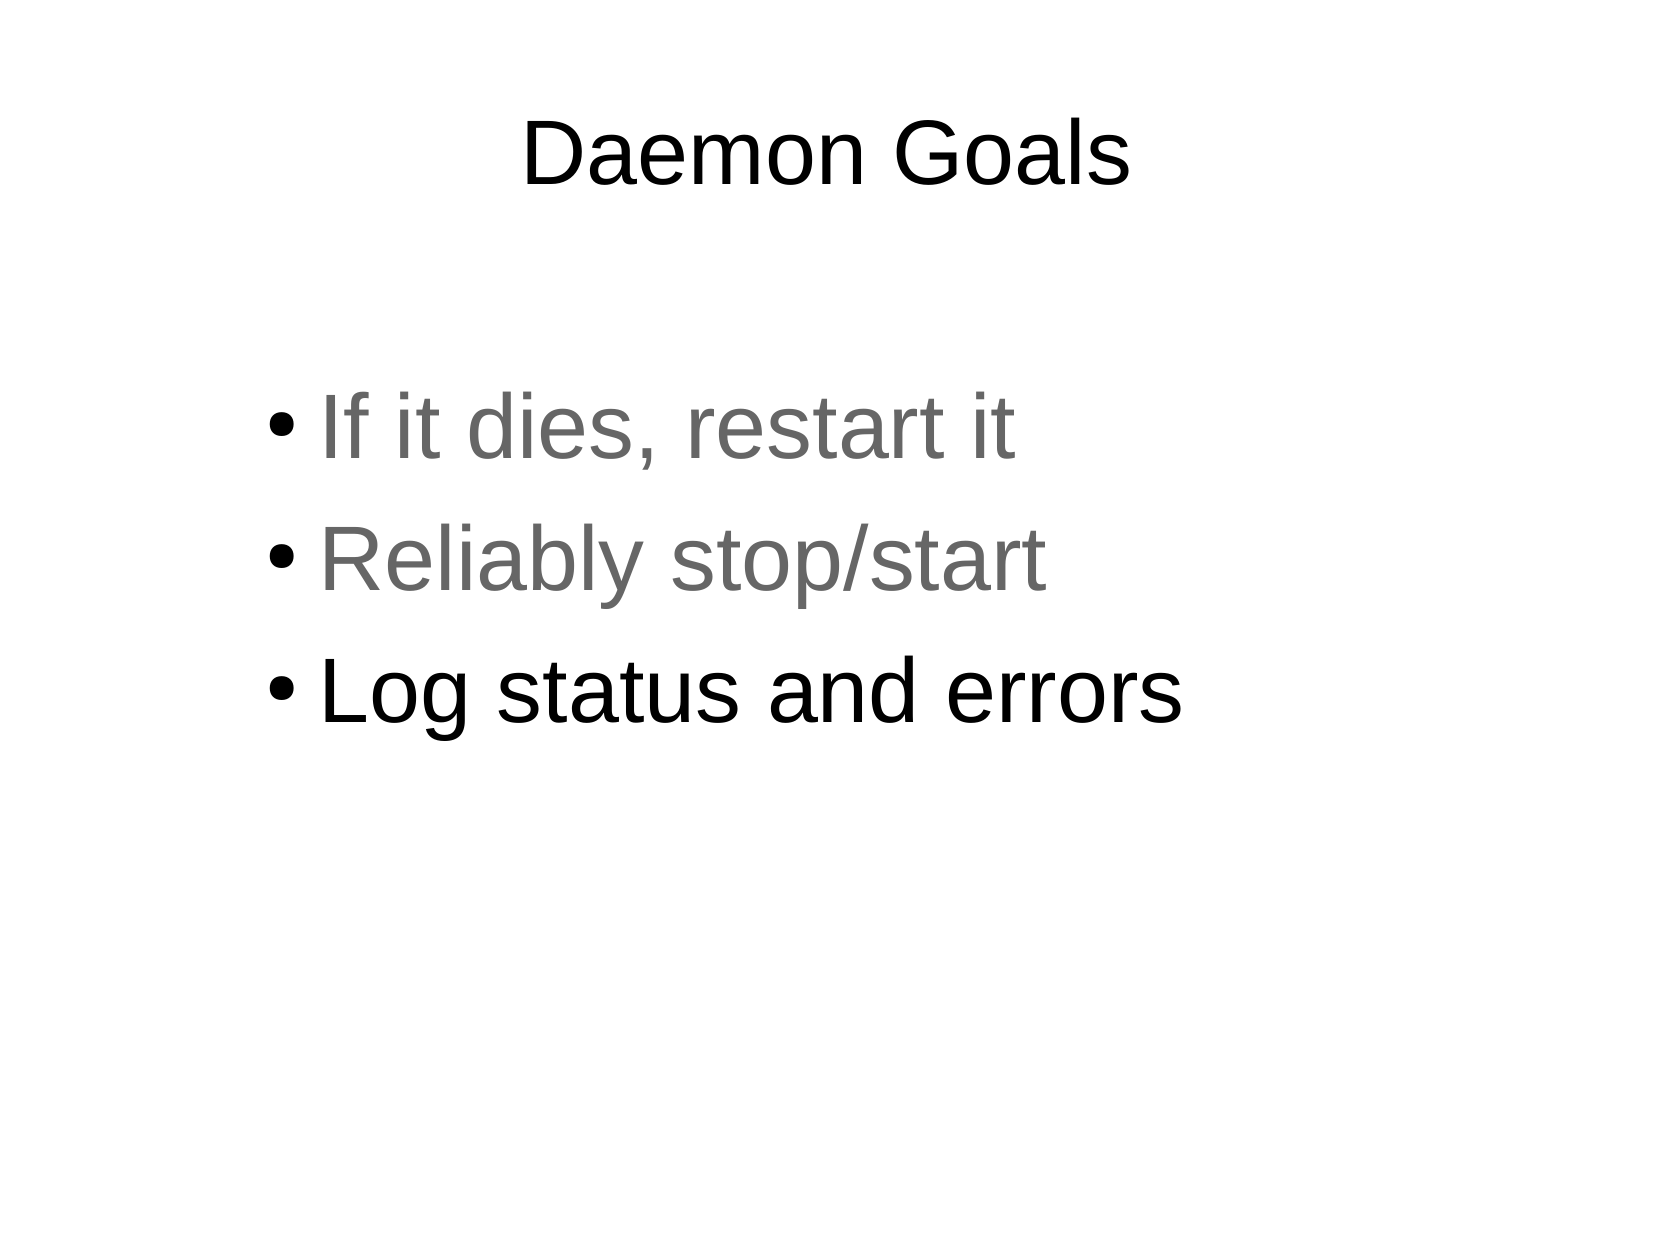

# Daemon Goals
If it dies, restart it
Reliably stop/start
Log status and errors